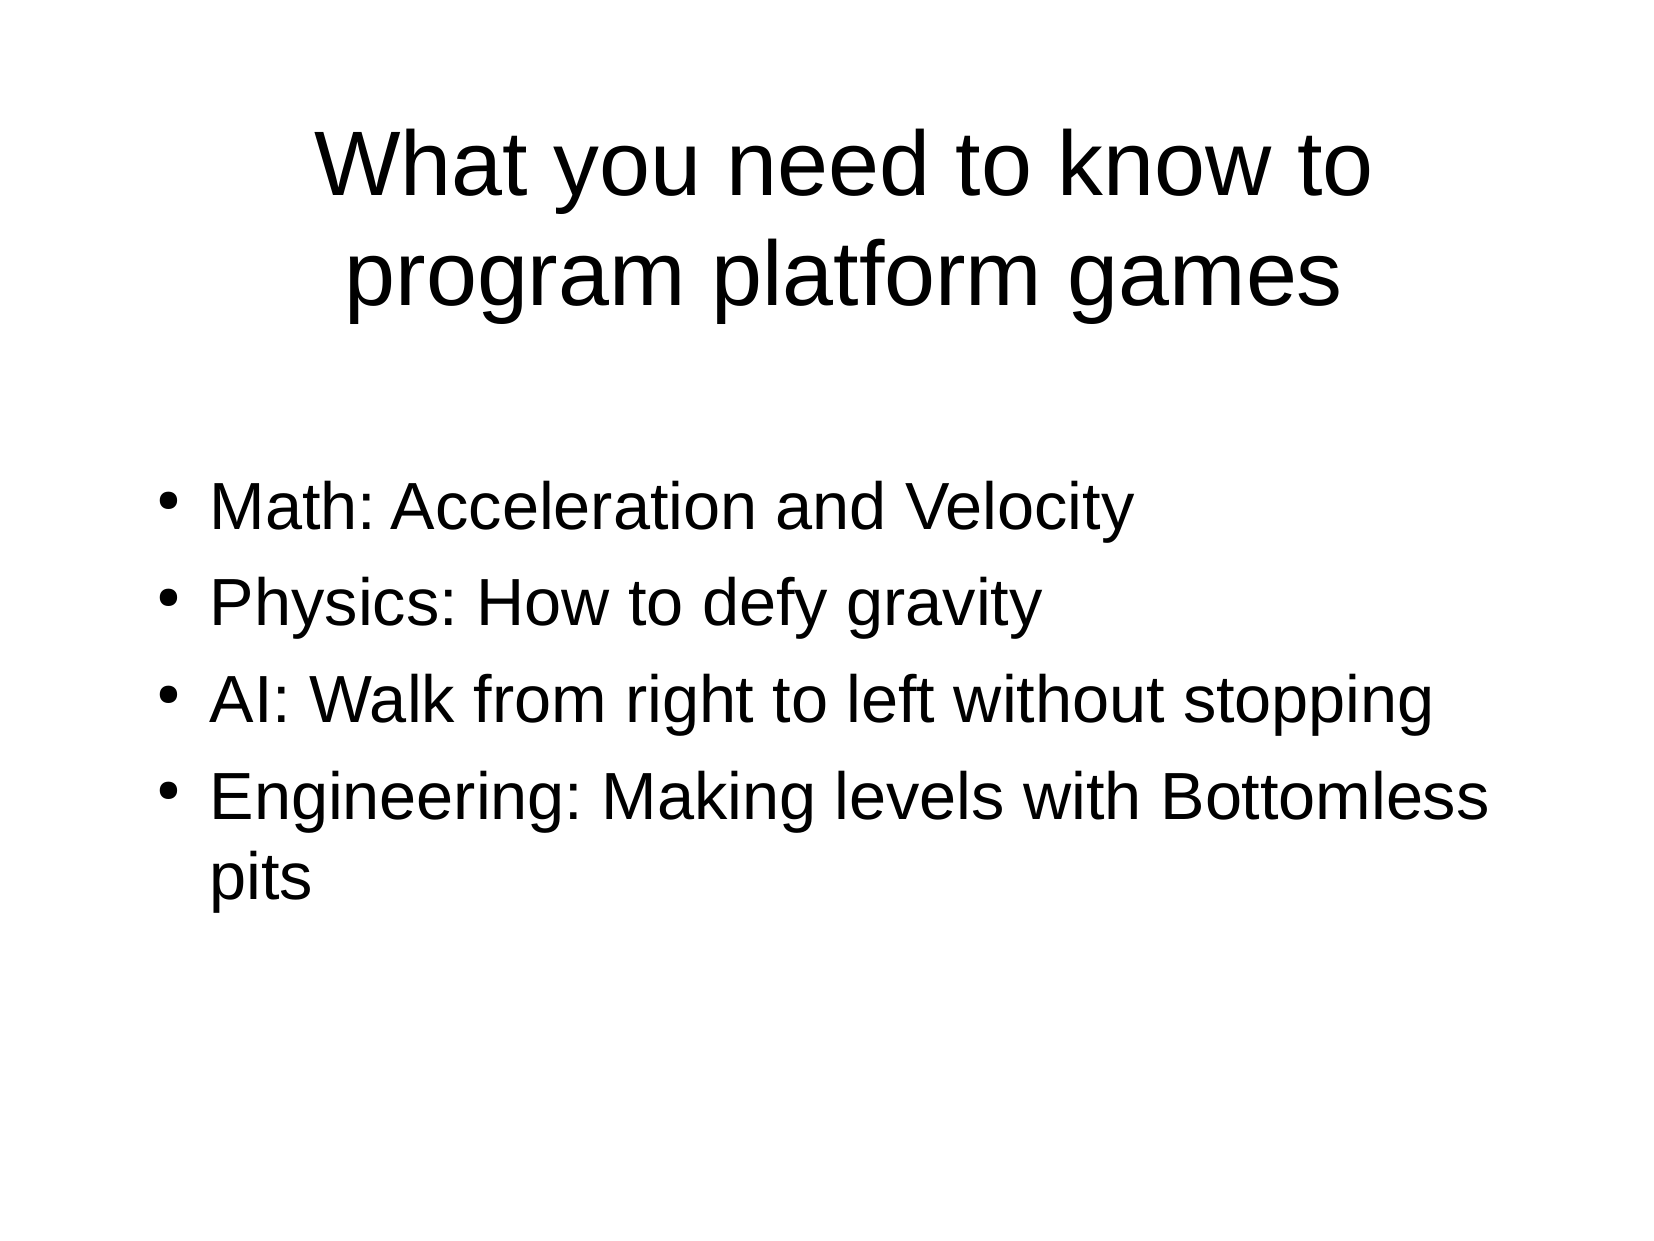

# What you need to know to program platform games
Math: Acceleration and Velocity
Physics: How to defy gravity
AI: Walk from right to left without stopping
Engineering: Making levels with Bottomless pits